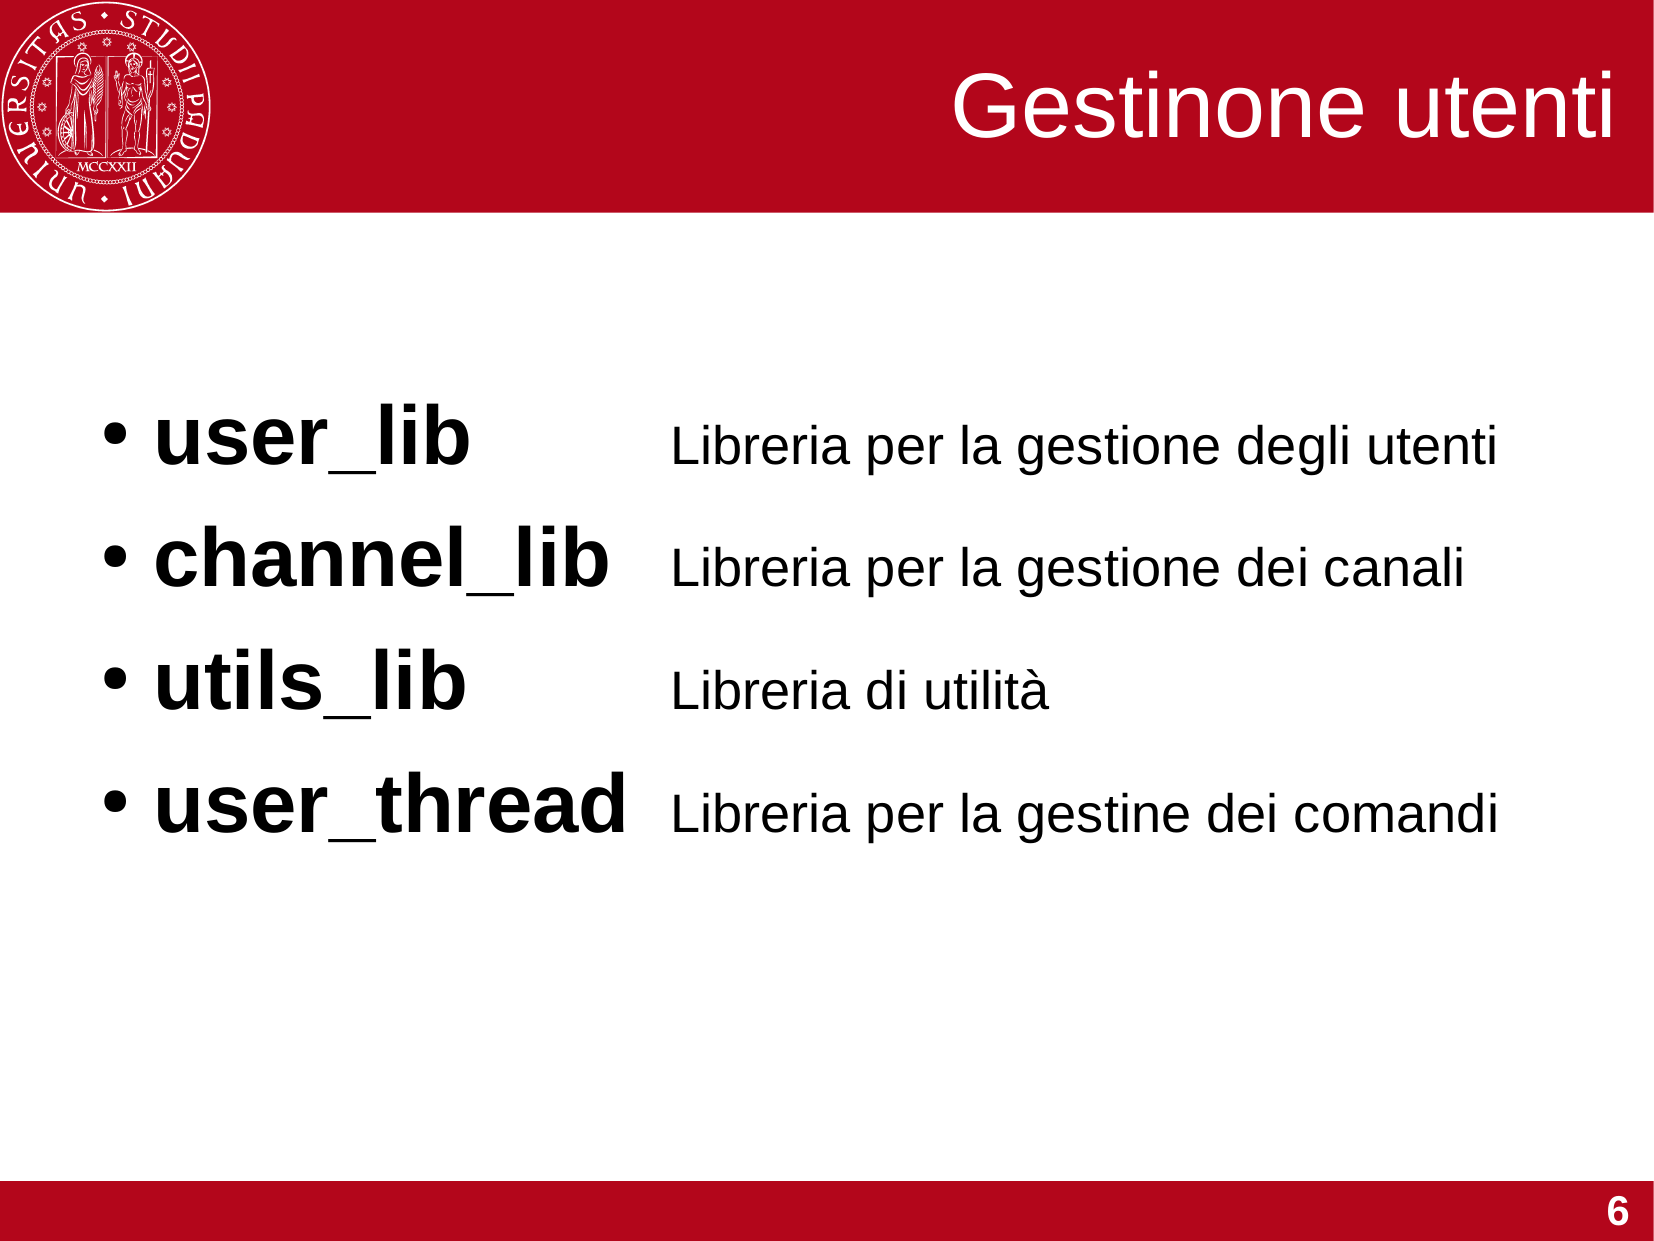

# Gestinone utenti
user_lib			Libreria per la gestione degli utenti
channel_lib	Libreria per la gestione dei canali
utils_lib			Libreria di utilità
user_thread	Libreria per la gestine dei comandi
6